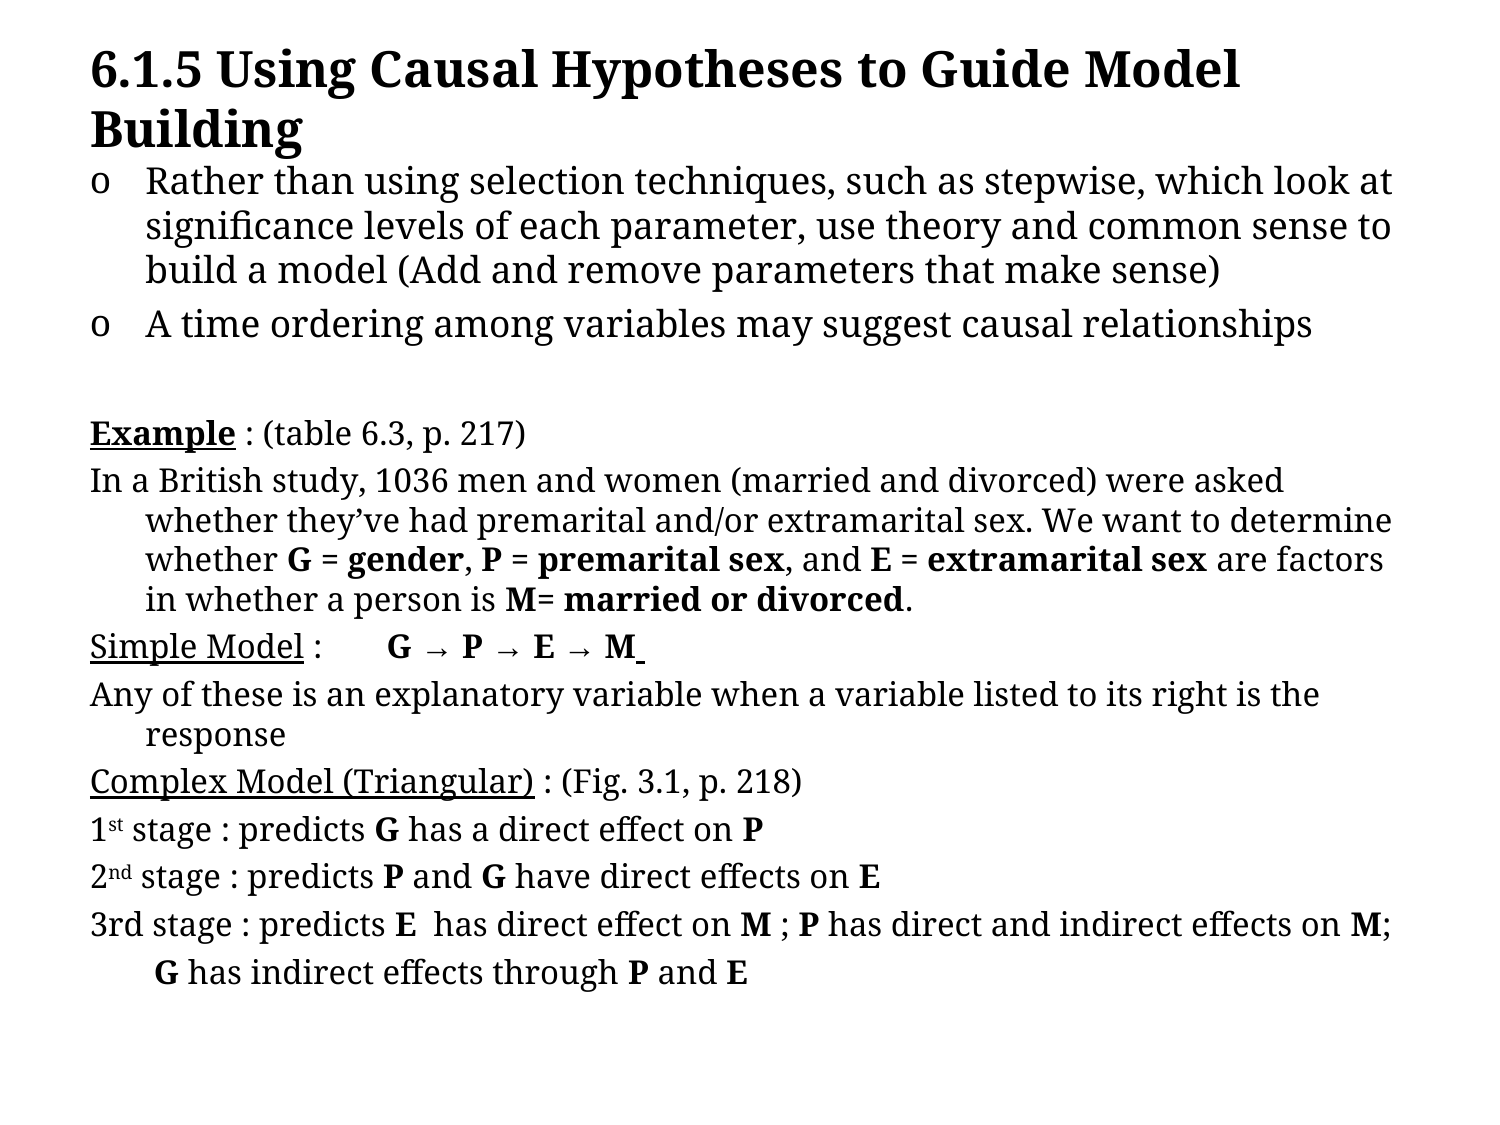

6.1.5 Using Causal Hypotheses to Guide Model Building
# Rather than using selection techniques, such as stepwise, which look at significance levels of each parameter, use theory and common sense to build a model (Add and remove parameters that make sense)
A time ordering among variables may suggest causal relationships
Example : (table 6.3, p. 217)
In a British study, 1036 men and women (married and divorced) were asked whether they’ve had premarital and/or extramarital sex. We want to determine whether G = gender, P = premarital sex, and E = extramarital sex are factors in whether a person is M= married or divorced.
Simple Model : 	G → P → E → M
Any of these is an explanatory variable when a variable listed to its right is the response
Complex Model (Triangular) : (Fig. 3.1, p. 218)
1st stage : predicts G has a direct effect on P
2nd stage : predicts P and G have direct effects on E
3rd stage : predicts E has direct effect on M ; P has direct and indirect effects on M;
		 G has indirect effects through P and E